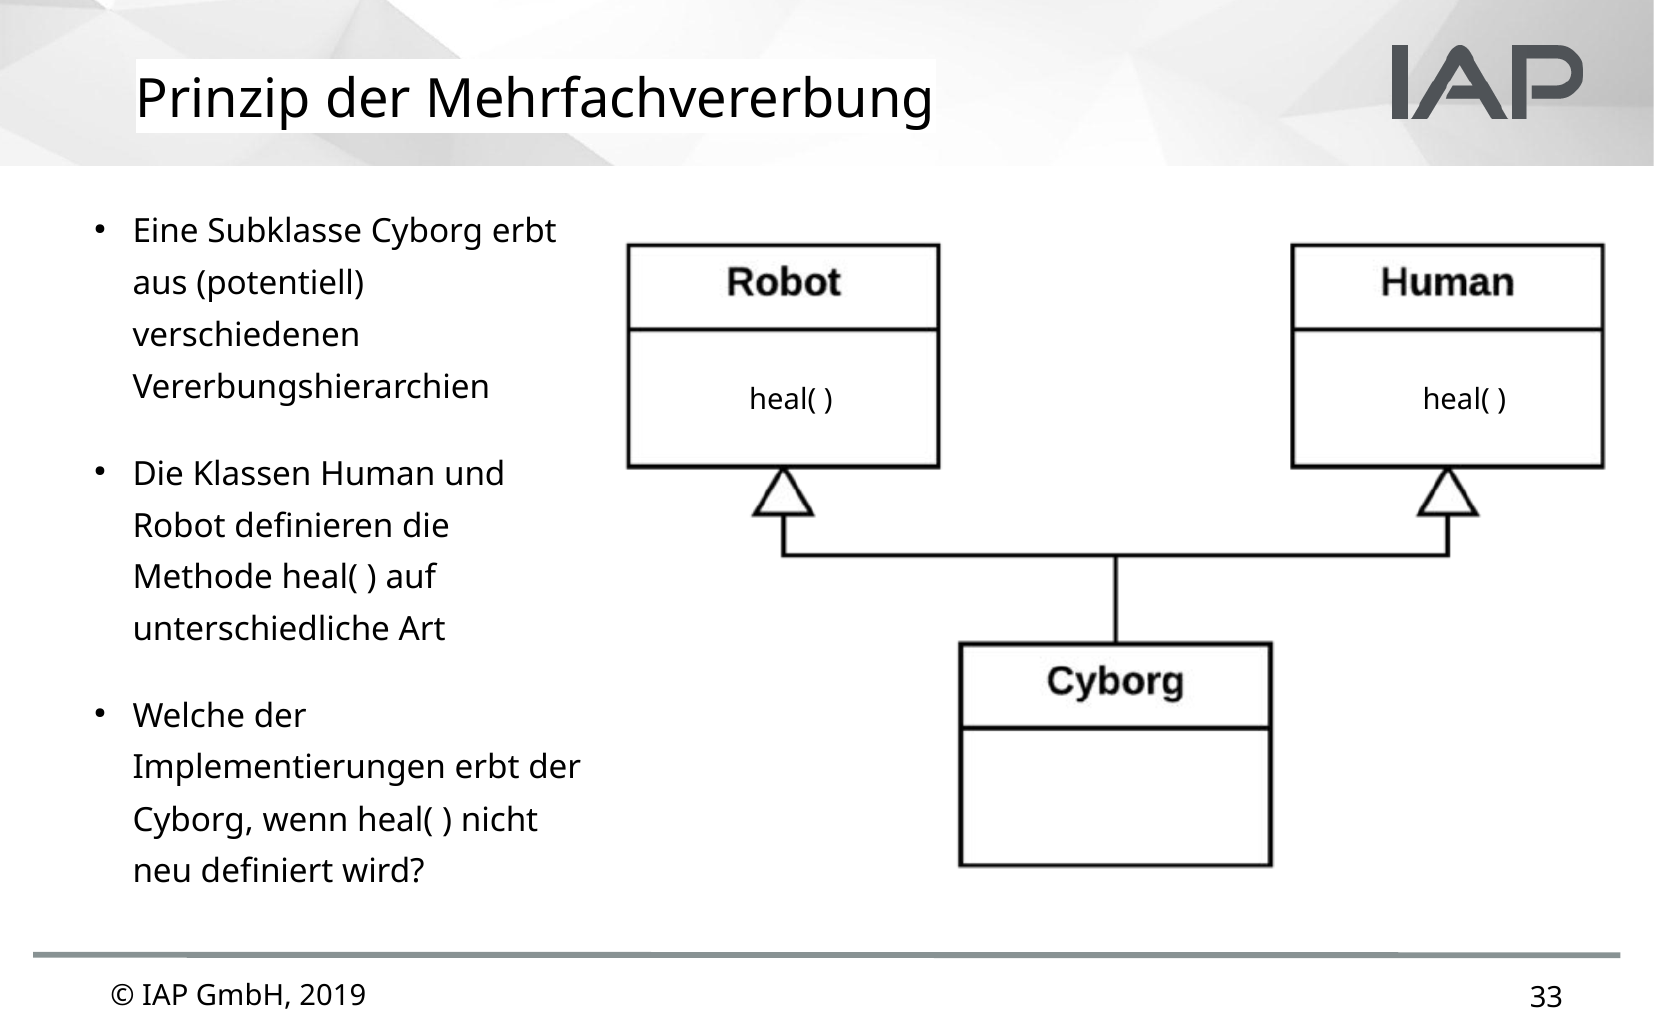

# Prinzip der Mehrfachvererbung
Eine Subklasse Cyborg erbt aus (potentiell) verschiedenen Vererbungshierarchien
Die Klassen Human und Robot definieren die Methode heal( ) auf unterschiedliche Art
Welche der Implementierungen erbt der Cyborg, wenn heal( ) nicht neu definiert wird?
heal( )
heal( )
© IAP GmbH, 2019
33